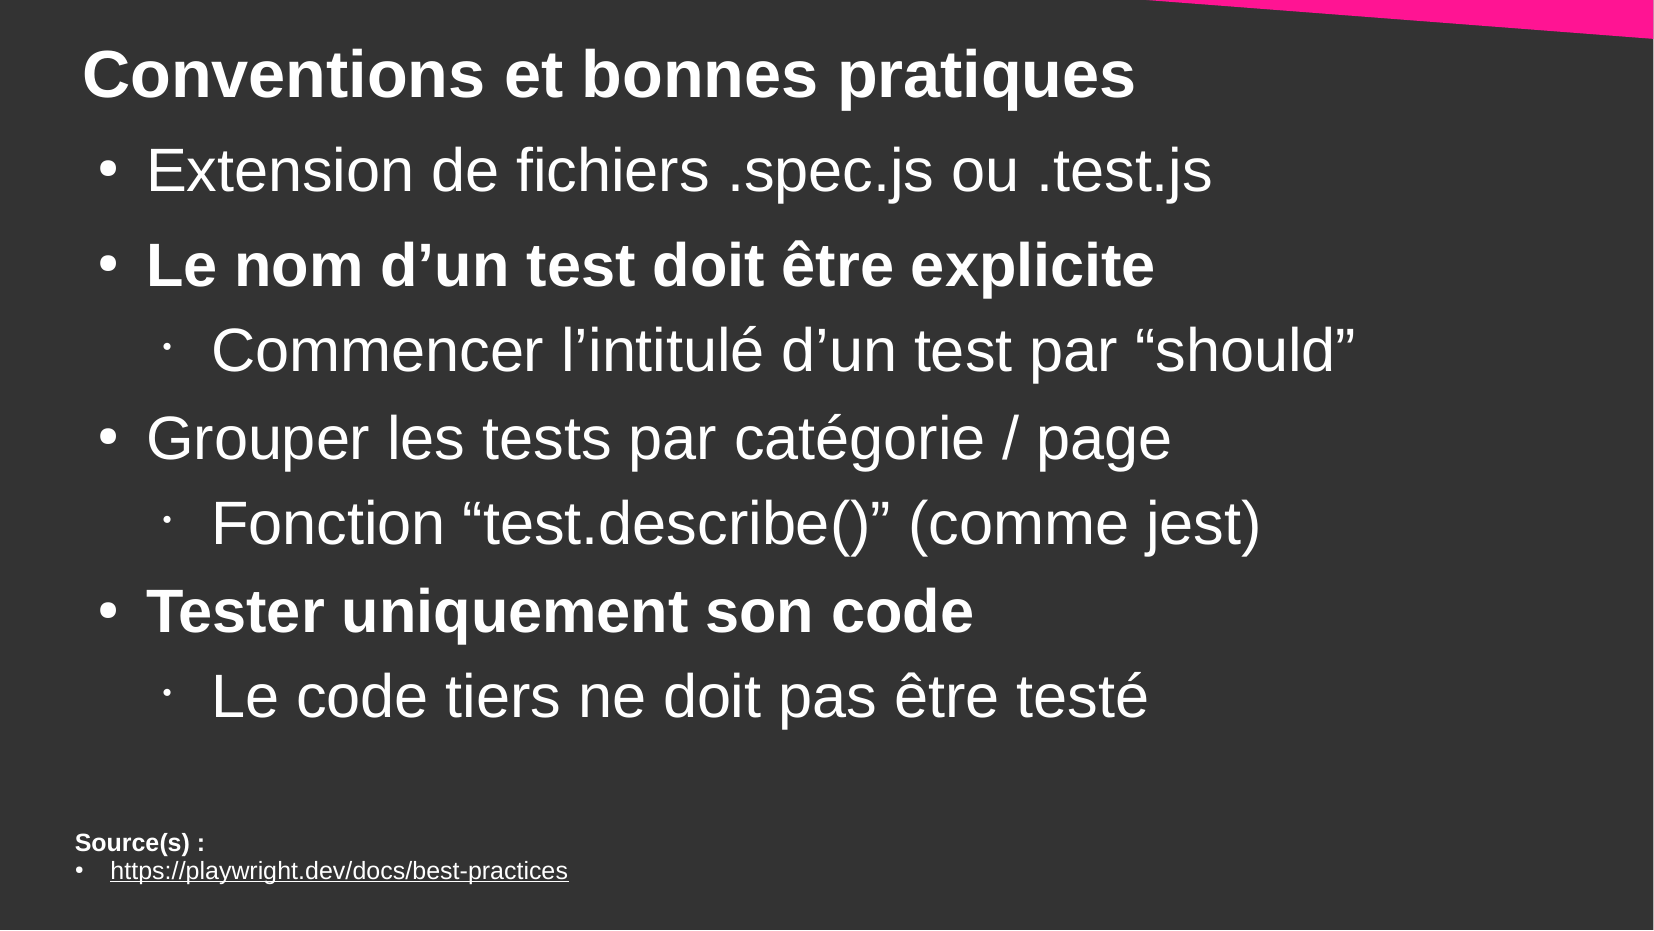

# Conventions et bonnes pratiques
Extension de fichiers .spec.js ou .test.js
Le nom d’un test doit être explicite
Commencer l’intitulé d’un test par “should”
Grouper les tests par catégorie / page
Fonction “test.describe()” (comme jest)
Tester uniquement son code
Le code tiers ne doit pas être testé
Source(s) :
https://playwright.dev/docs/best-practices